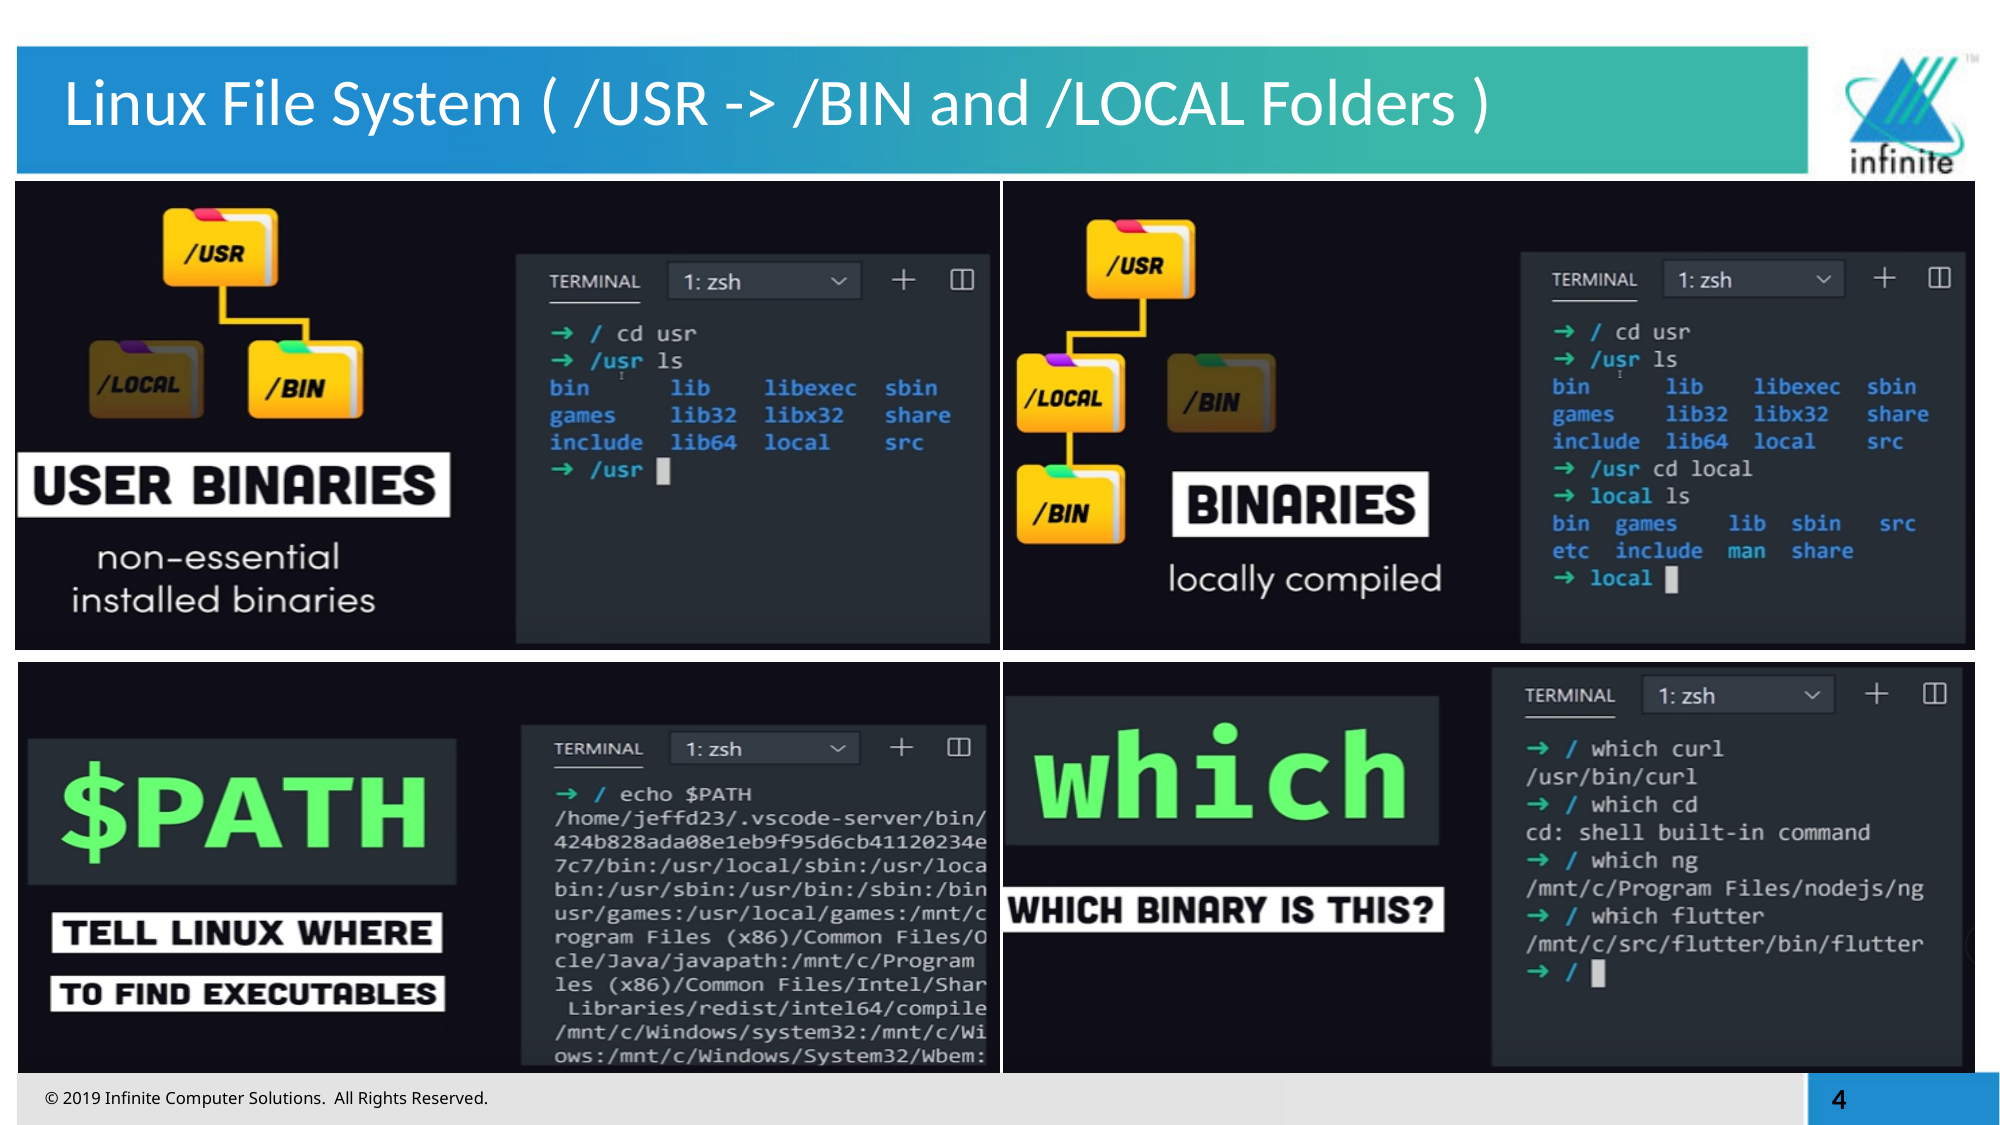

# Linux File System ( /USR -> /BIN and /LOCAL Folders )